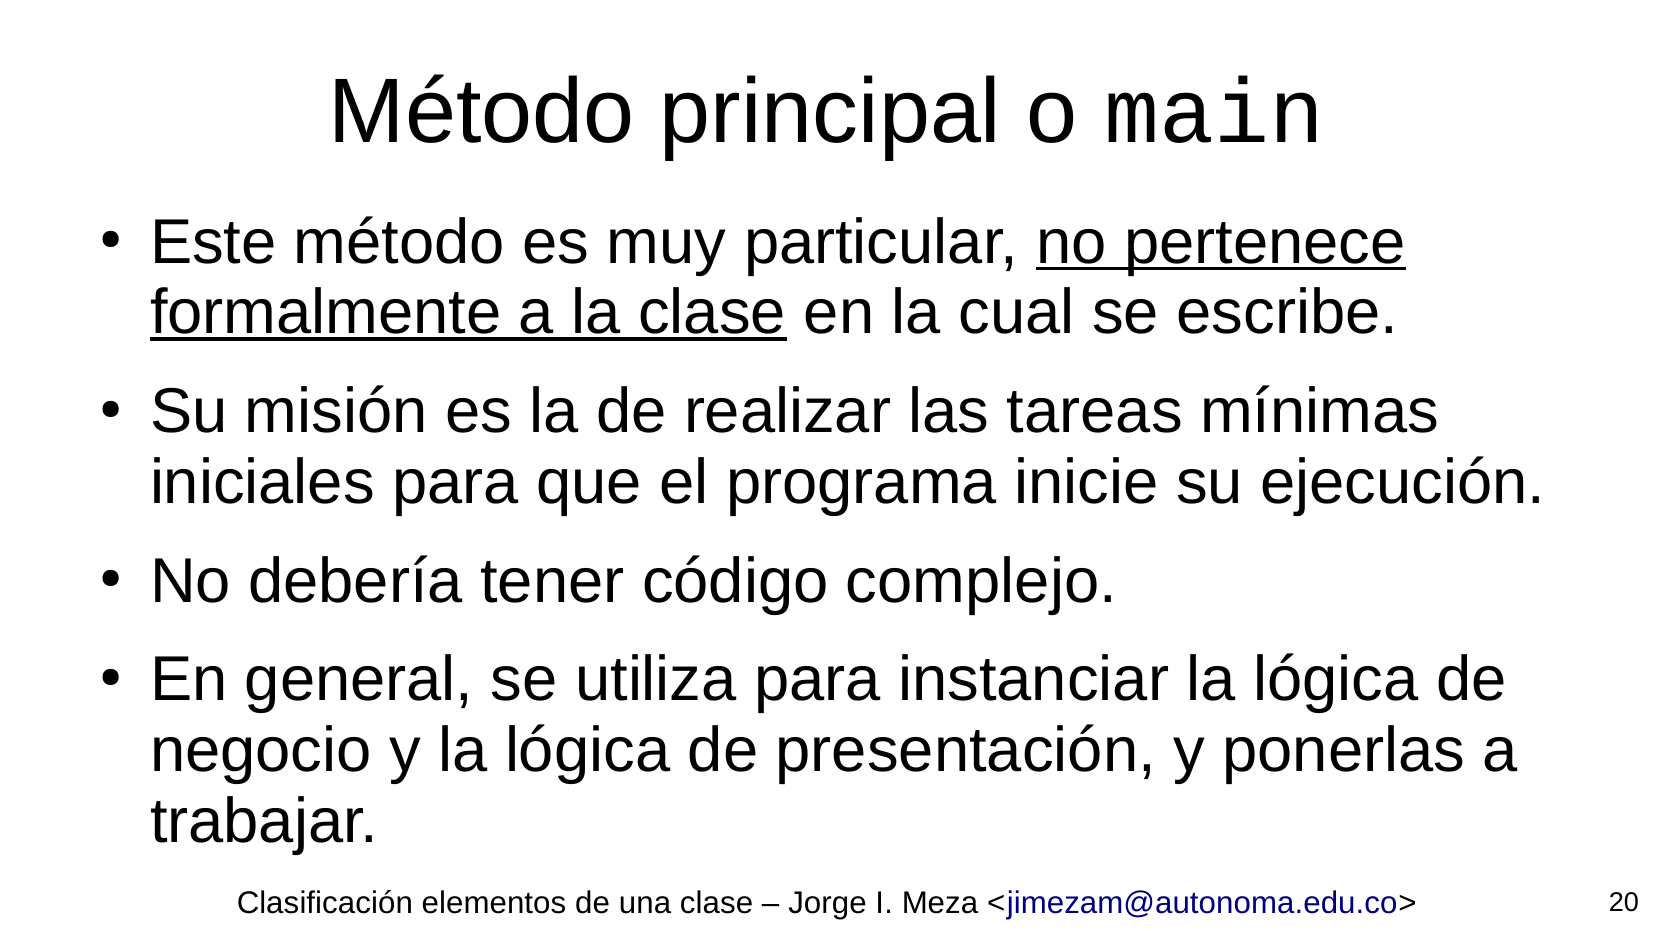

# Método principal o main
Este método es muy particular, no pertenece formalmente a la clase en la cual se escribe.
Su misión es la de realizar las tareas mínimas iniciales para que el programa inicie su ejecución.
No debería tener código complejo.
En general, se utiliza para instanciar la lógica de negocio y la lógica de presentación, y ponerlas a trabajar.